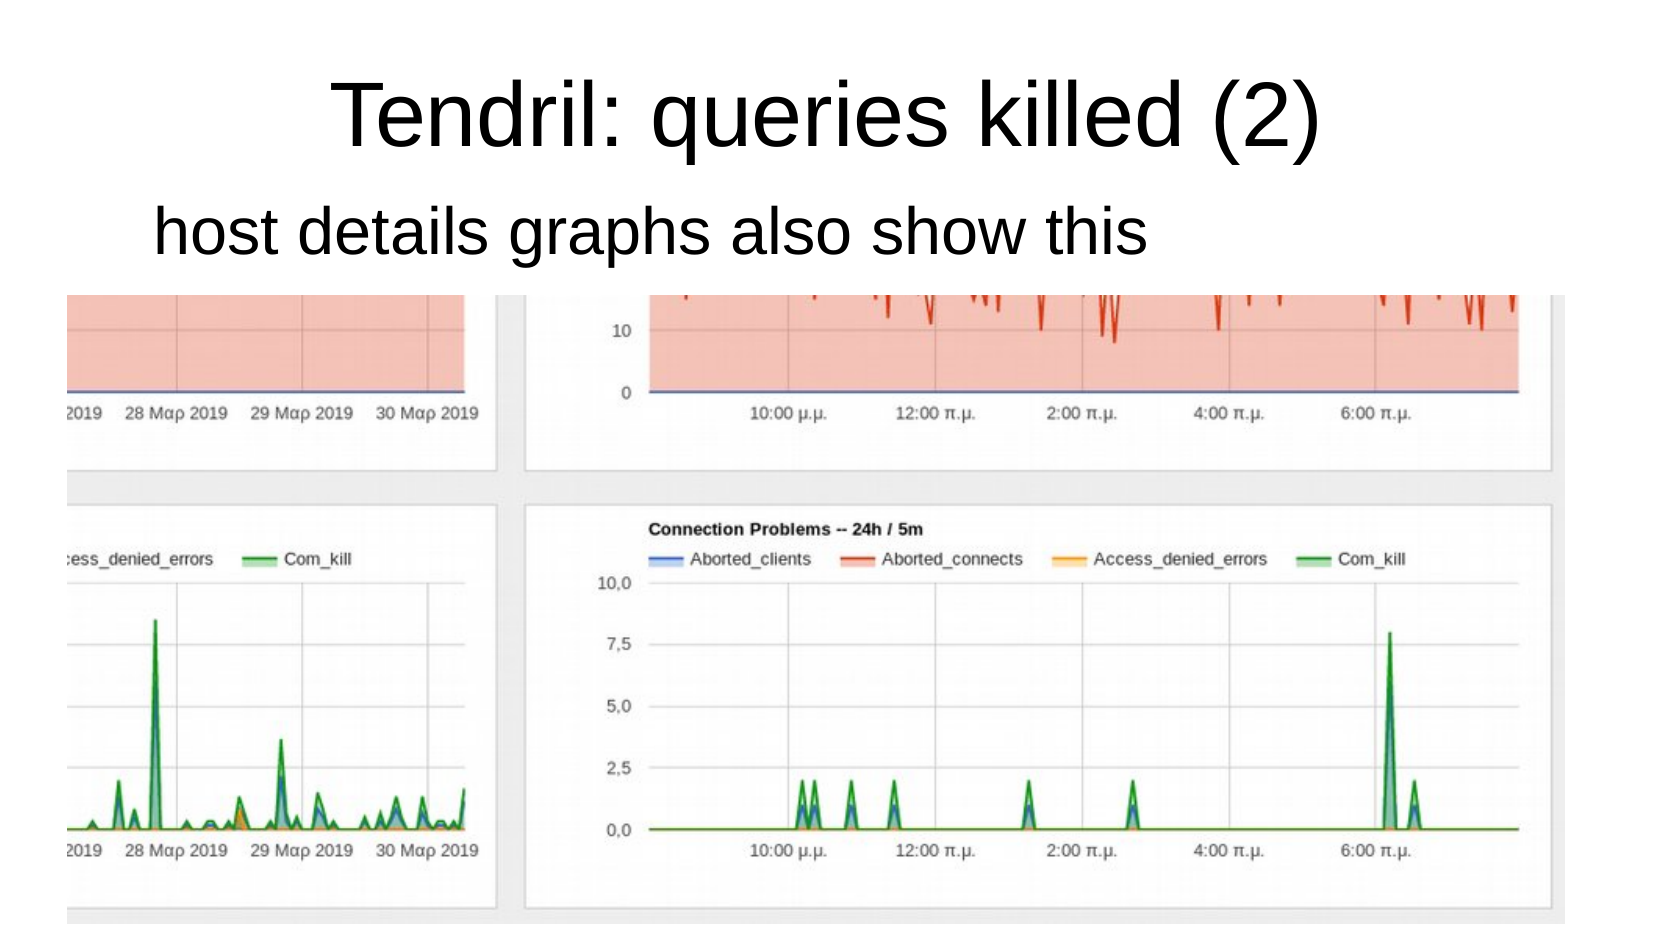

# Tendril: queries killed (2)
host details graphs also show this